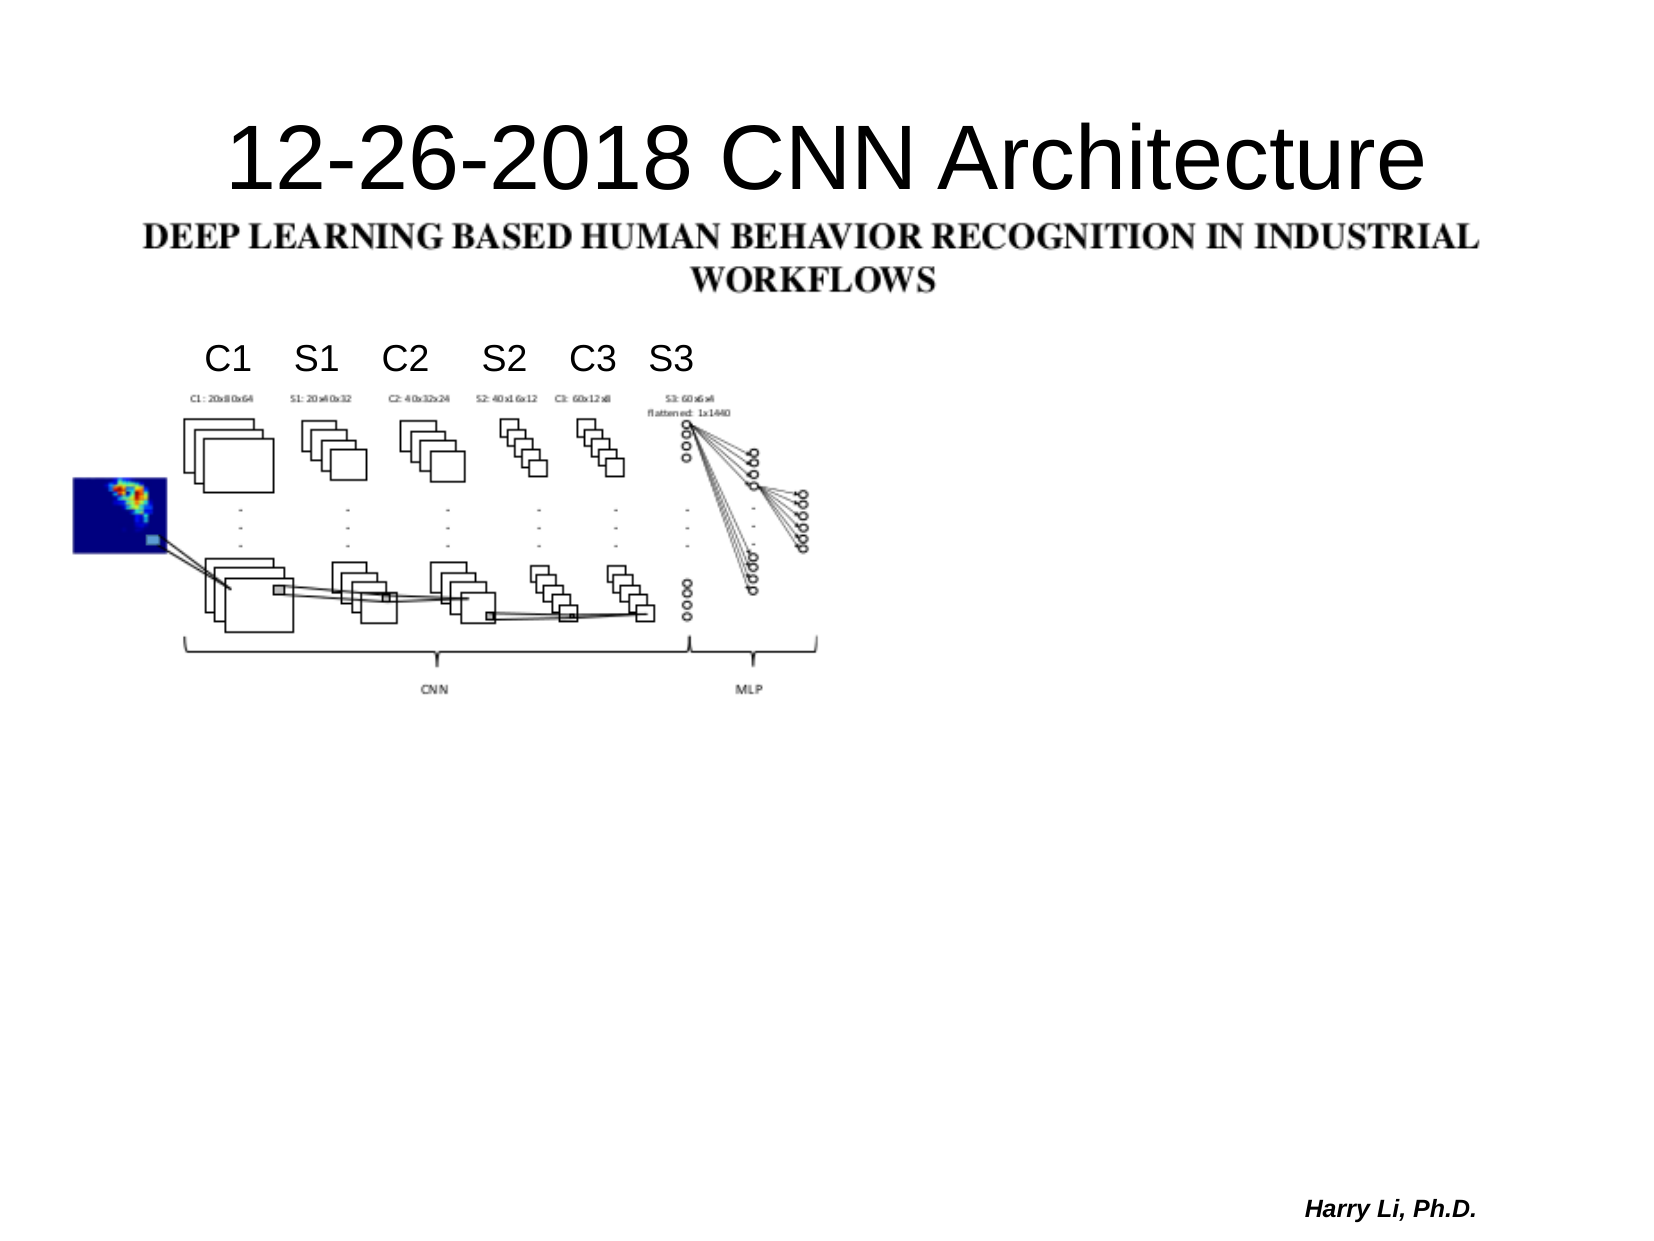

12-26-2018 CNN Architecture
C1 S1 C2 S2 C3 S3
Harry Li, Ph.D.